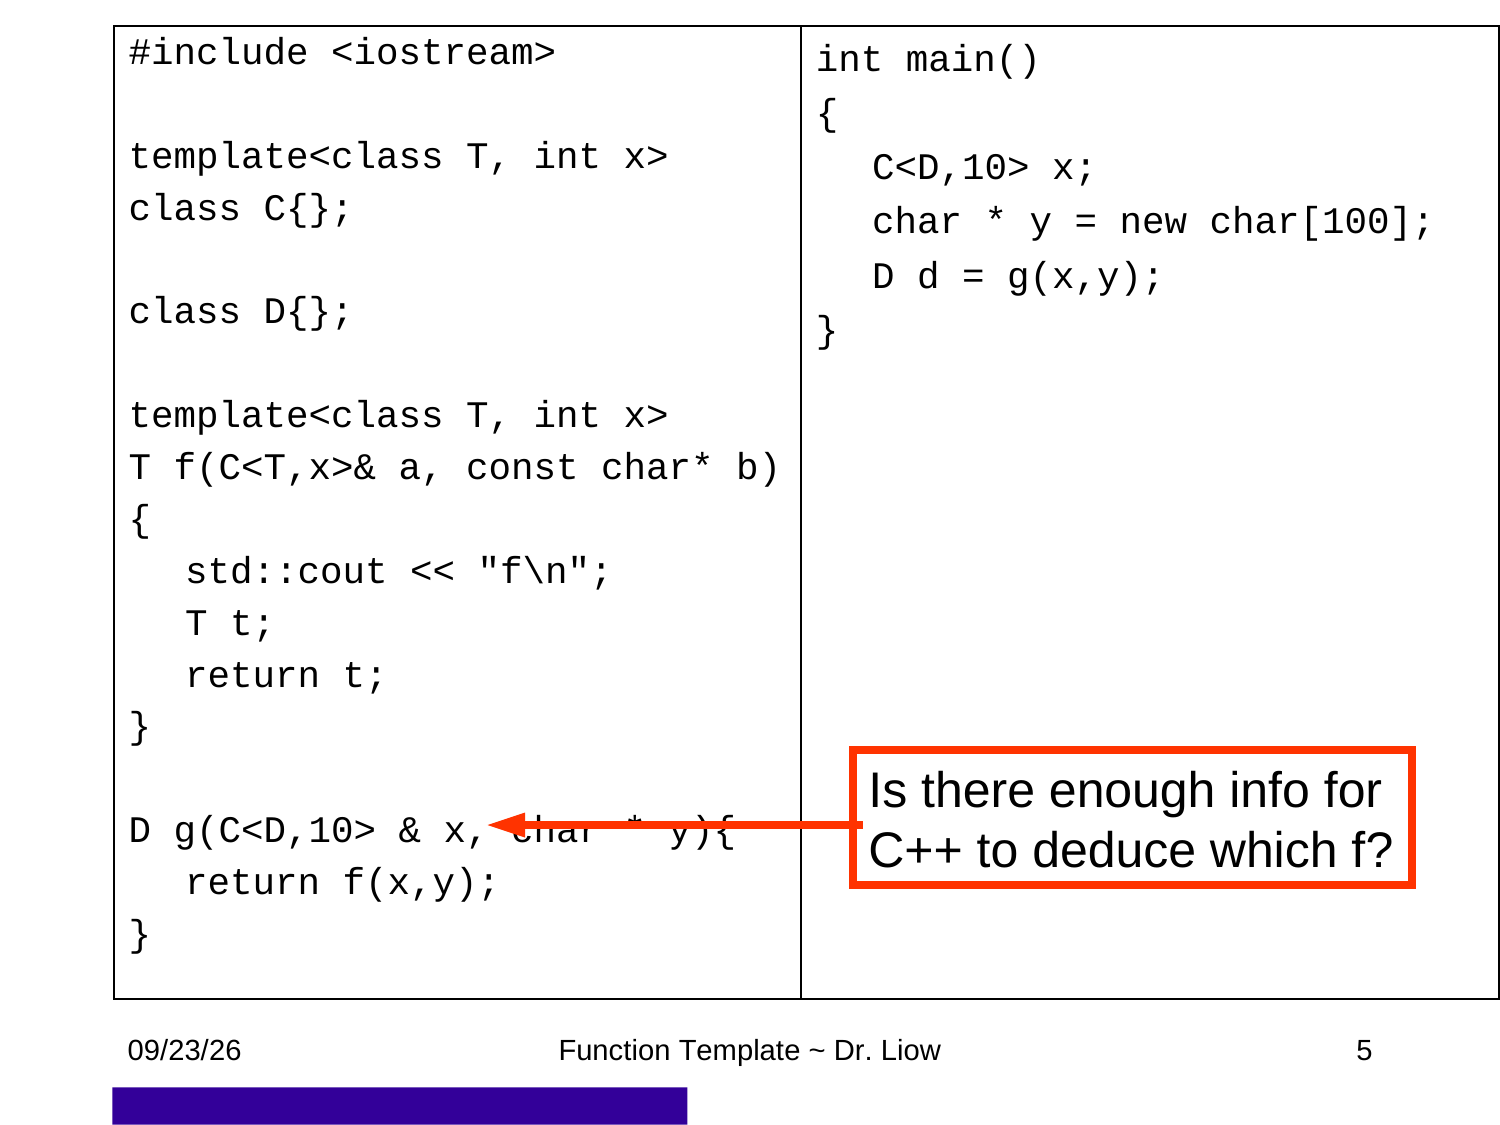

#include <iostream>
template<class T, int x>
class C{};
class D{};
template<class T, int x>
T f(C<T,x>& a, const char* b)
{
	std::cout << "f\n";
	T t;
	return t;
}
D g(C<D,10> & x, char * y){
	return f(x,y);
}
int main()
{
	C<D,10> x;
	char * y = new char[100];
	D d = g(x,y);
}
#
Is there enough info for
C++ to deduce which f?
Function Template ~ Dr. Liow
5